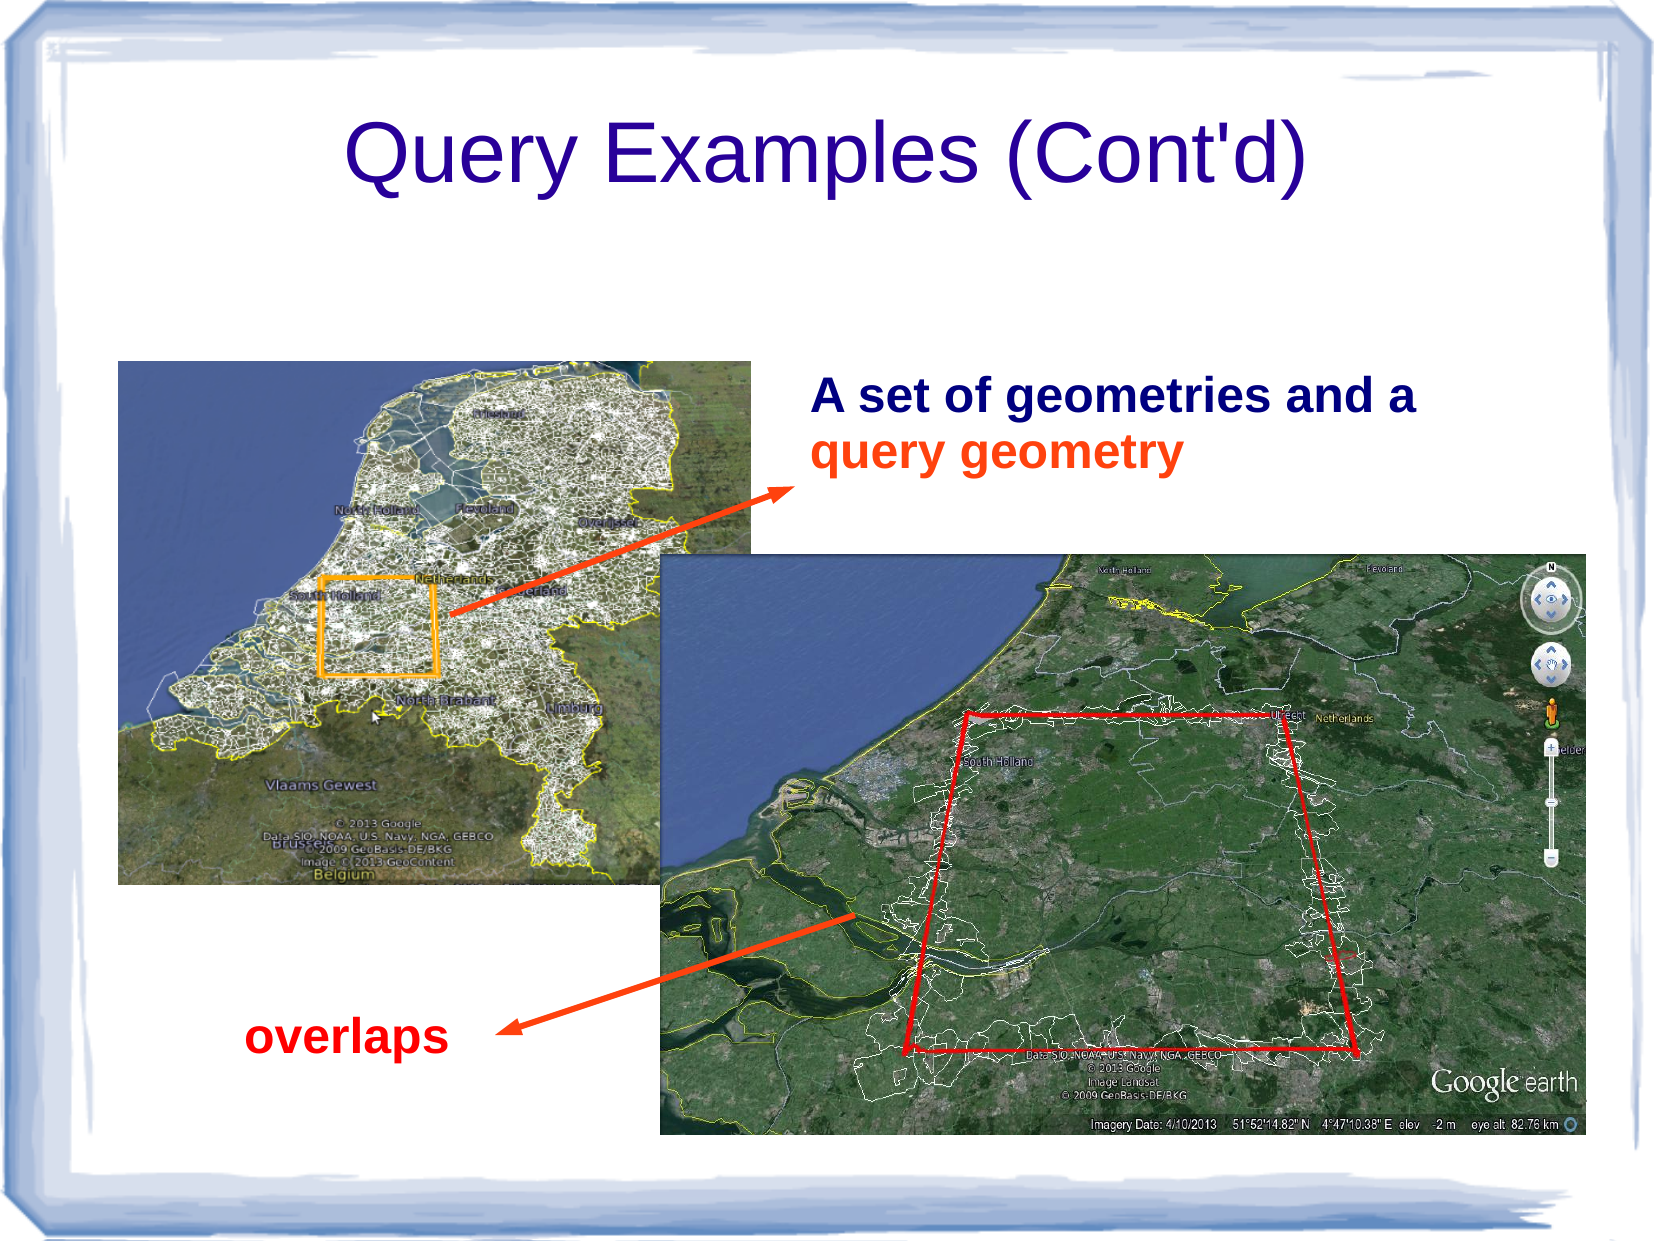

# Query Examples (Cont'd)
A set of geometries and a query geometry
overlaps
22